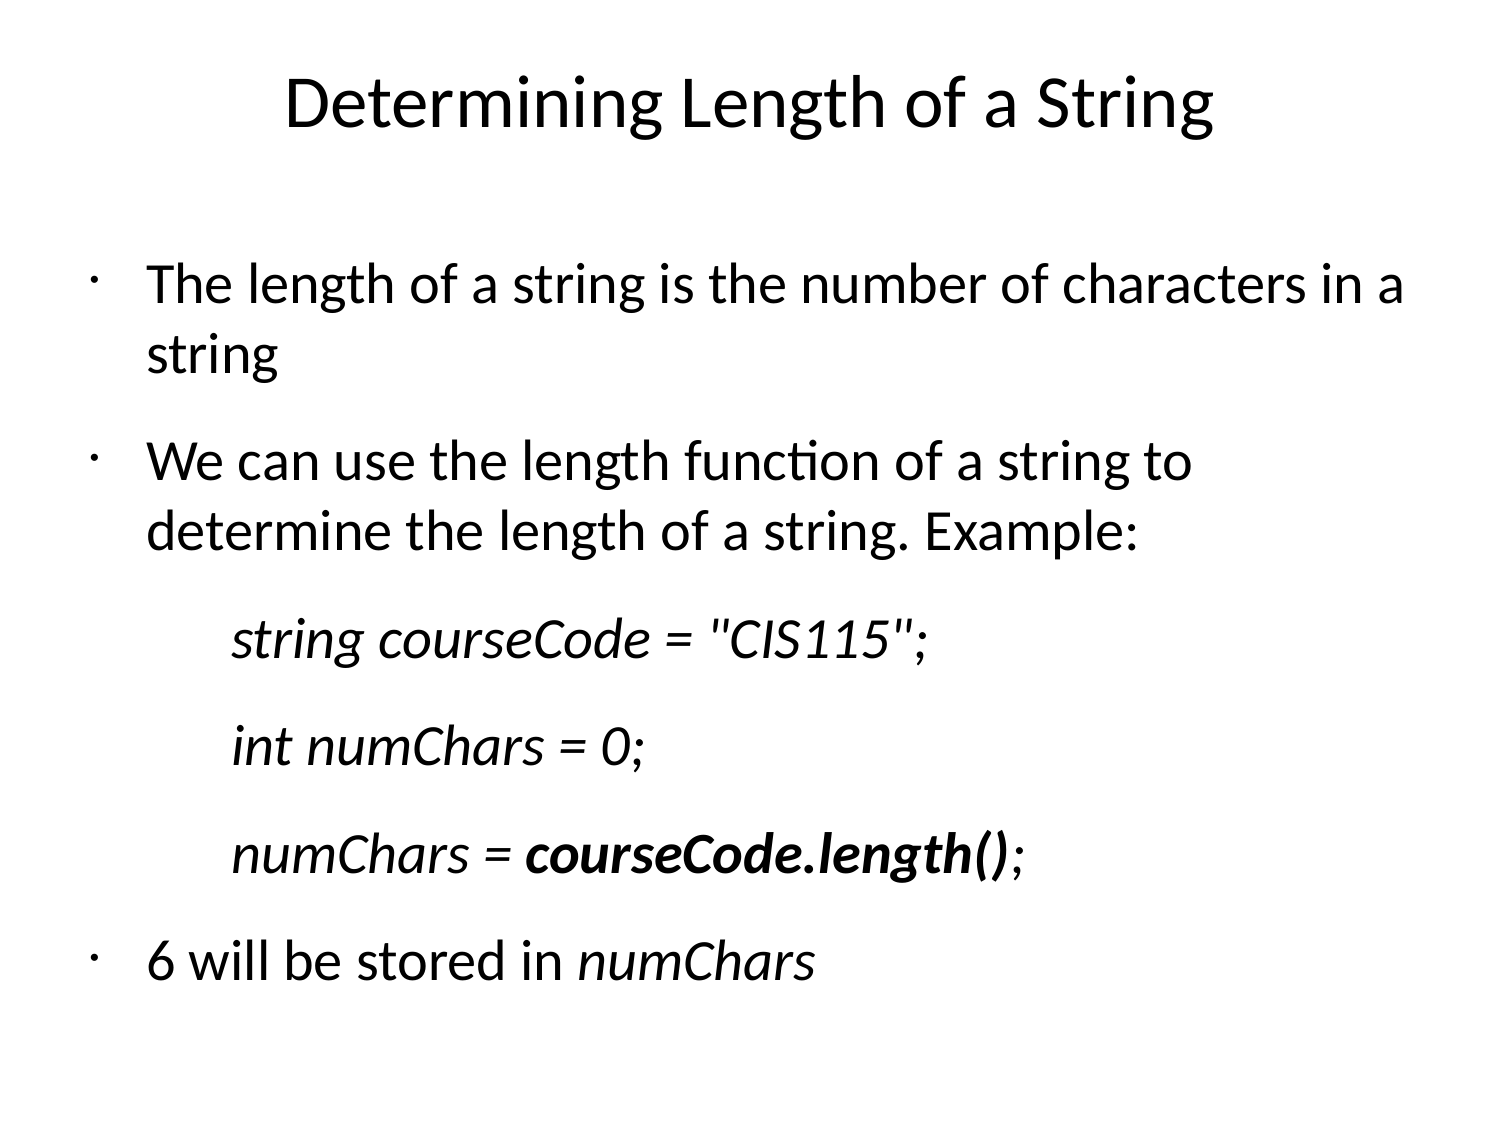

# Determining Length of a String
The length of a string is the number of characters in a string
We can use the length function of a string to determine the length of a string. Example:
	string courseCode = "CIS115";
	int numChars = 0;
	numChars = courseCode.length();
6 will be stored in numChars